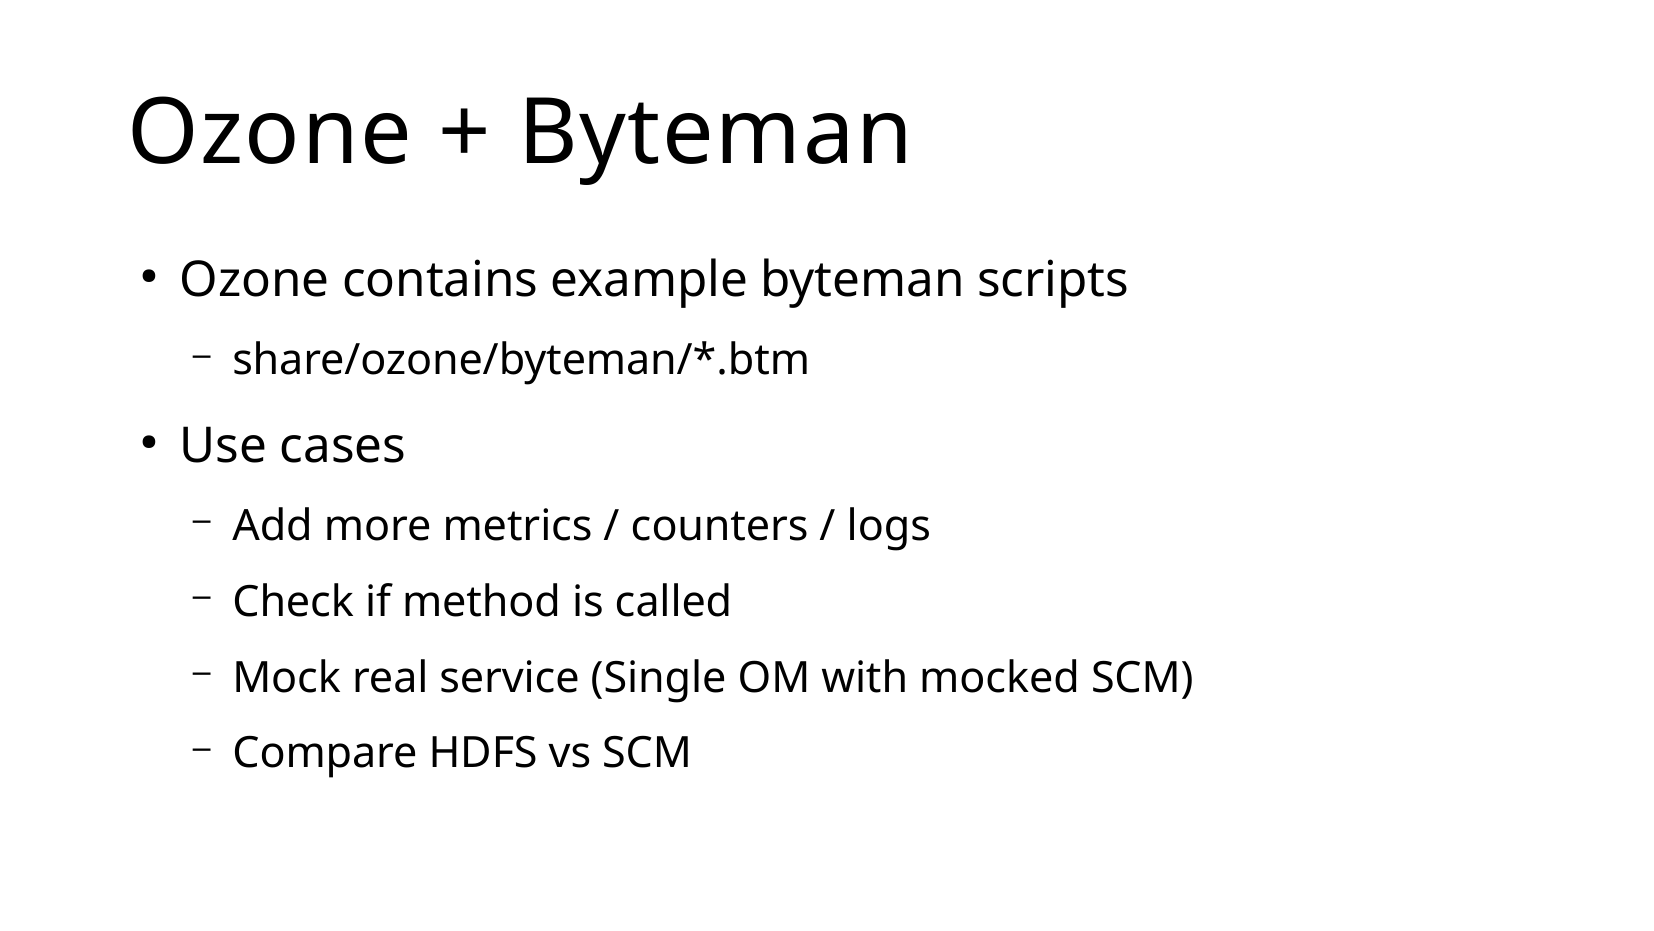

# Ozone + Byteman
Ozone contains example byteman scripts
share/ozone/byteman/*.btm
Use cases
Add more metrics / counters / logs
Check if method is called
Mock real service (Single OM with mocked SCM)
Compare HDFS vs SCM